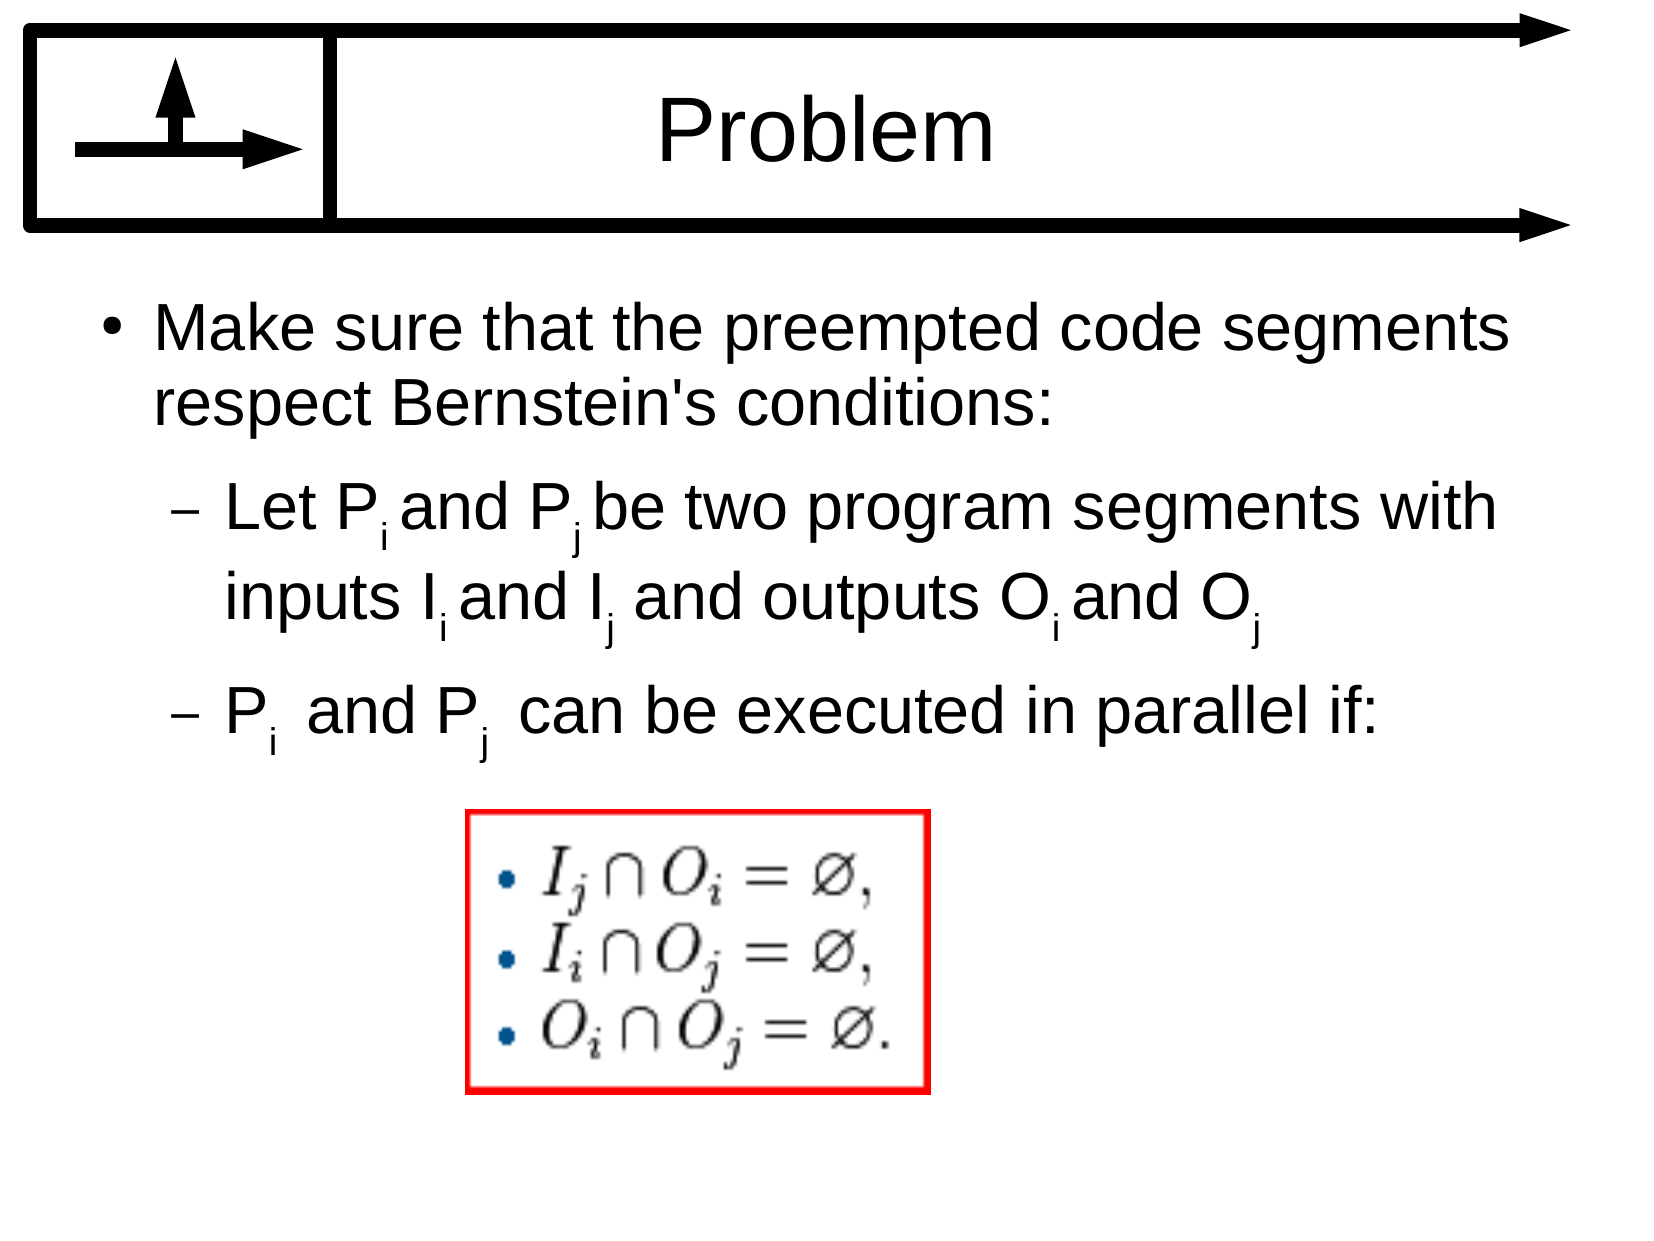

# Problem
Make sure that the preempted code segments respect Bernstein's conditions:
Let Pi and Pj be two program segments with inputs Ii and Ij and outputs Oi and Oj
Pi and Pj can be executed in parallel if: